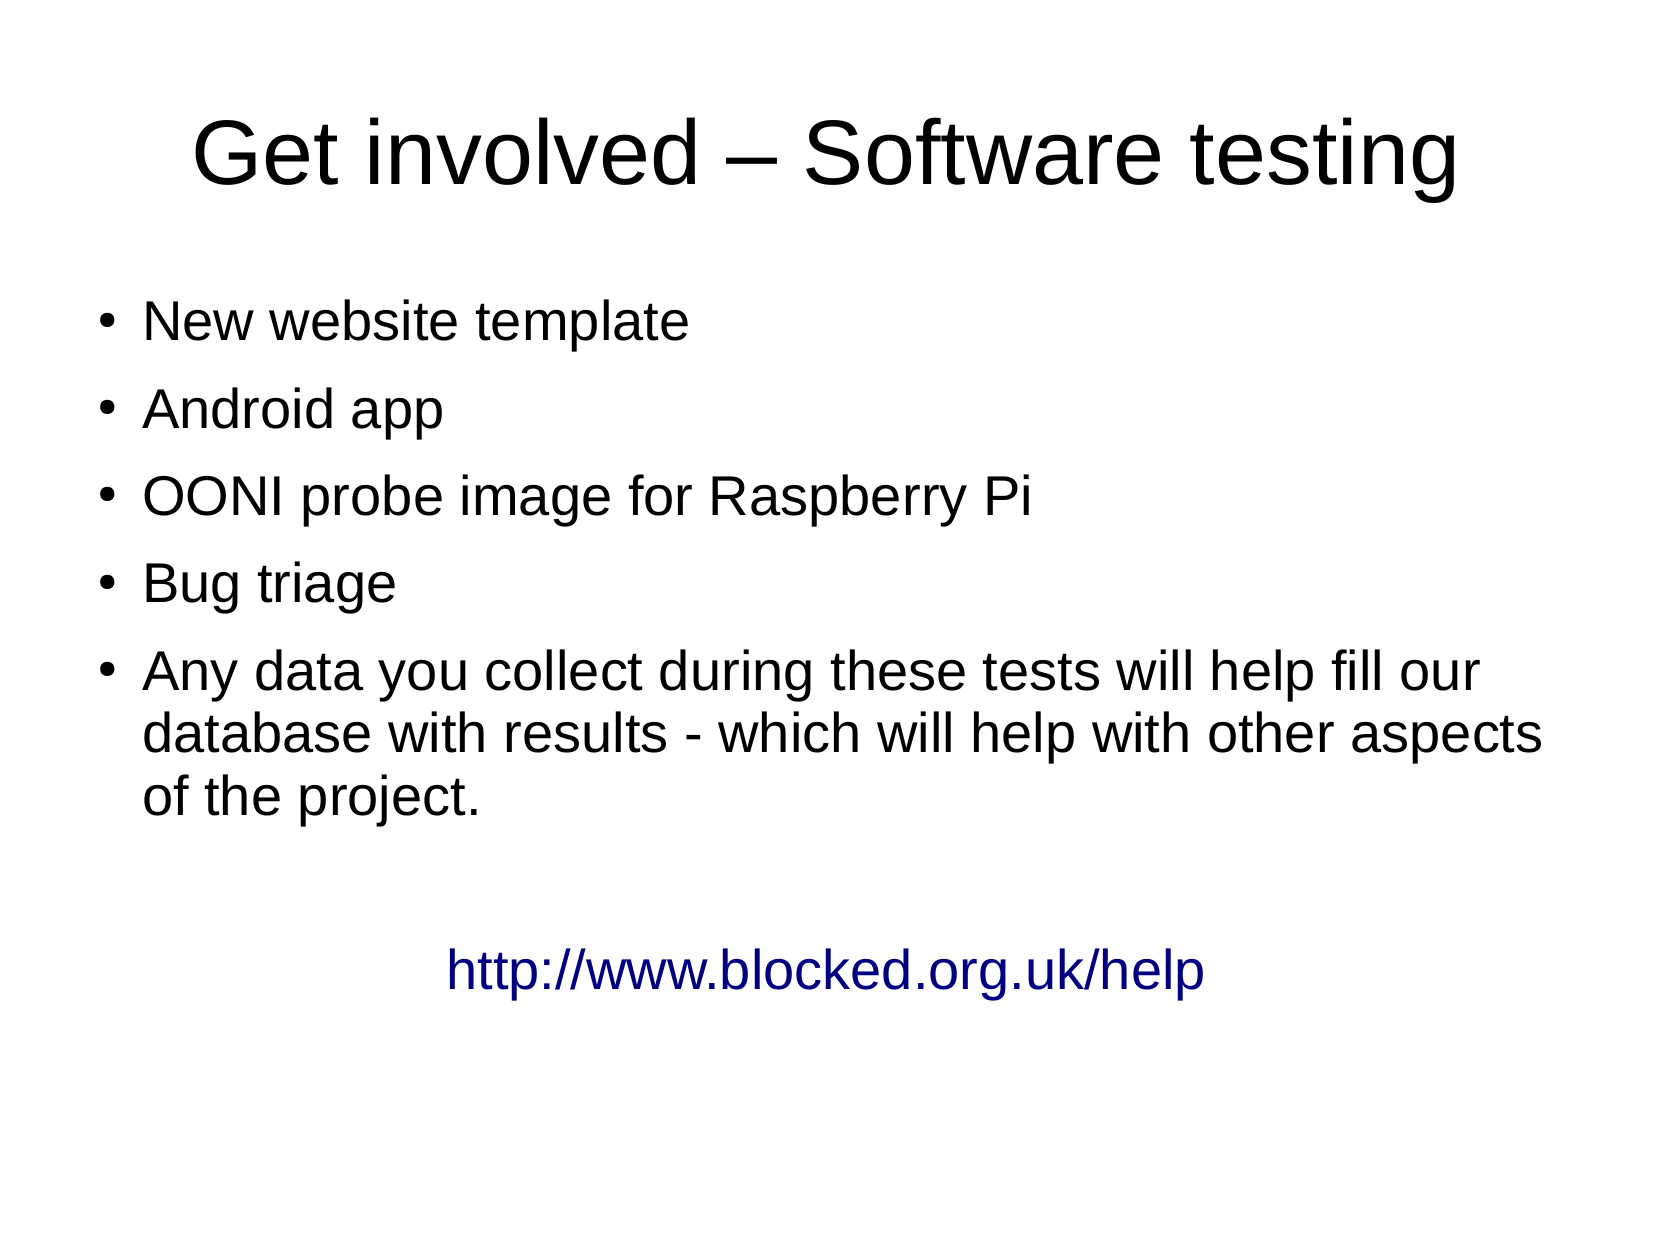

# Get involved – Software testing
New website template
Android app
OONI probe image for Raspberry Pi
Bug triage
Any data you collect during these tests will help fill our database with results - which will help with other aspects of the project.
http://www.blocked.org.uk/help